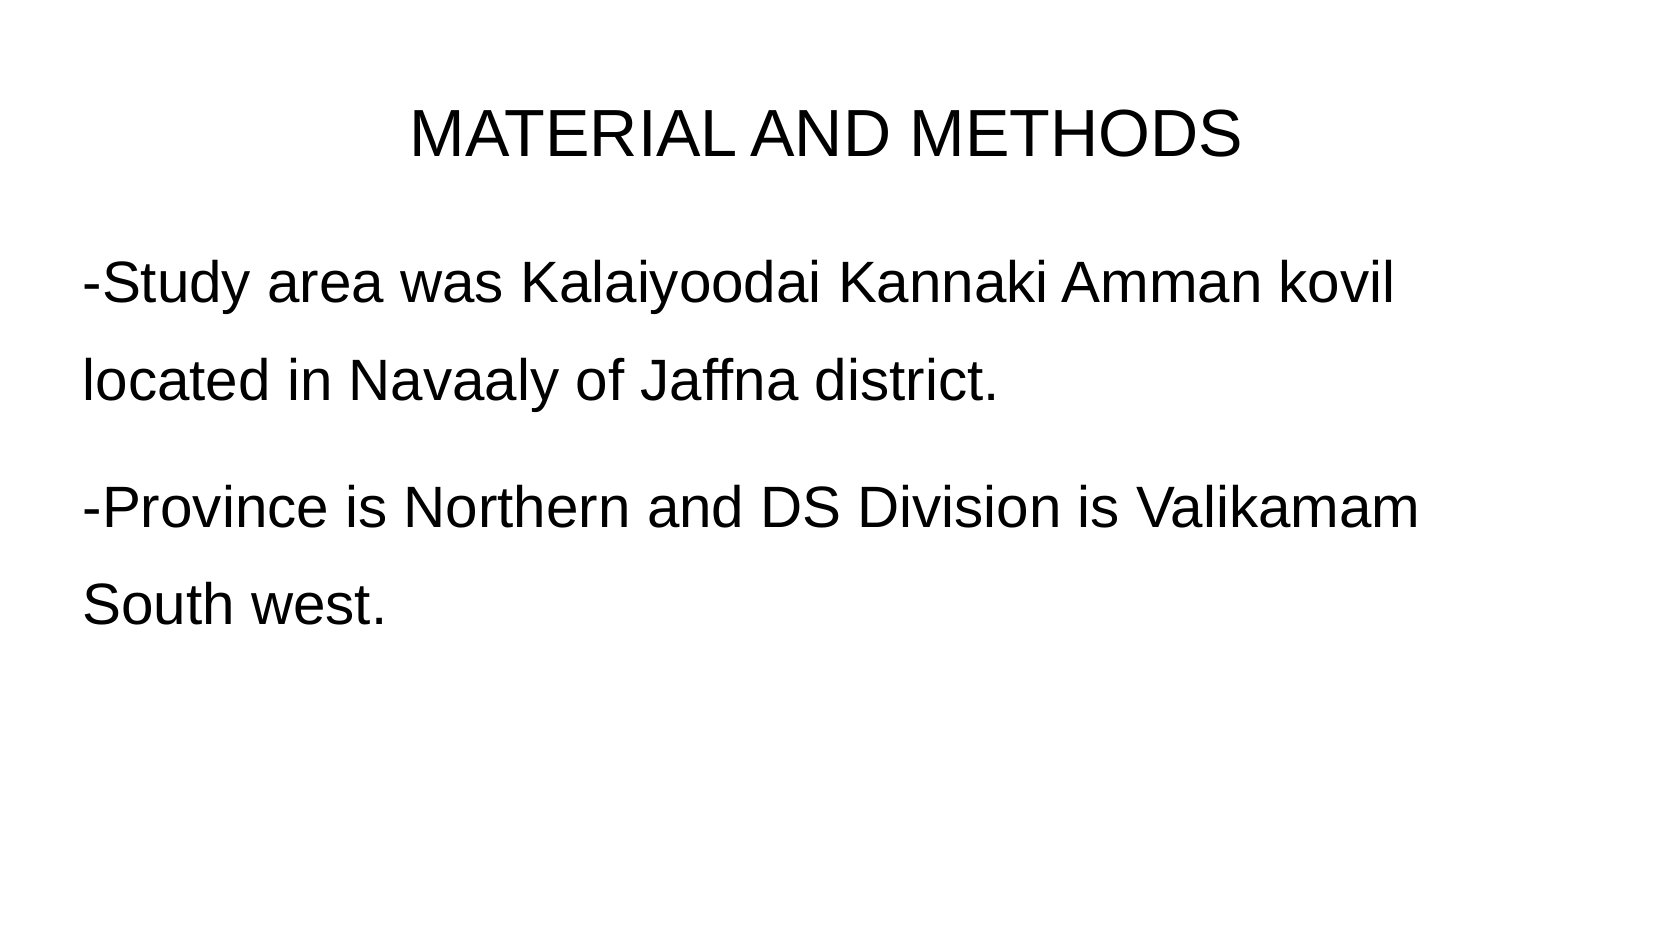

# MATERIAL AND METHODS
-Study area was Kalaiyoodai Kannaki Amman kovil located in Navaaly of Jaffna district.
-Province is Northern and DS Division is Valikamam South west.